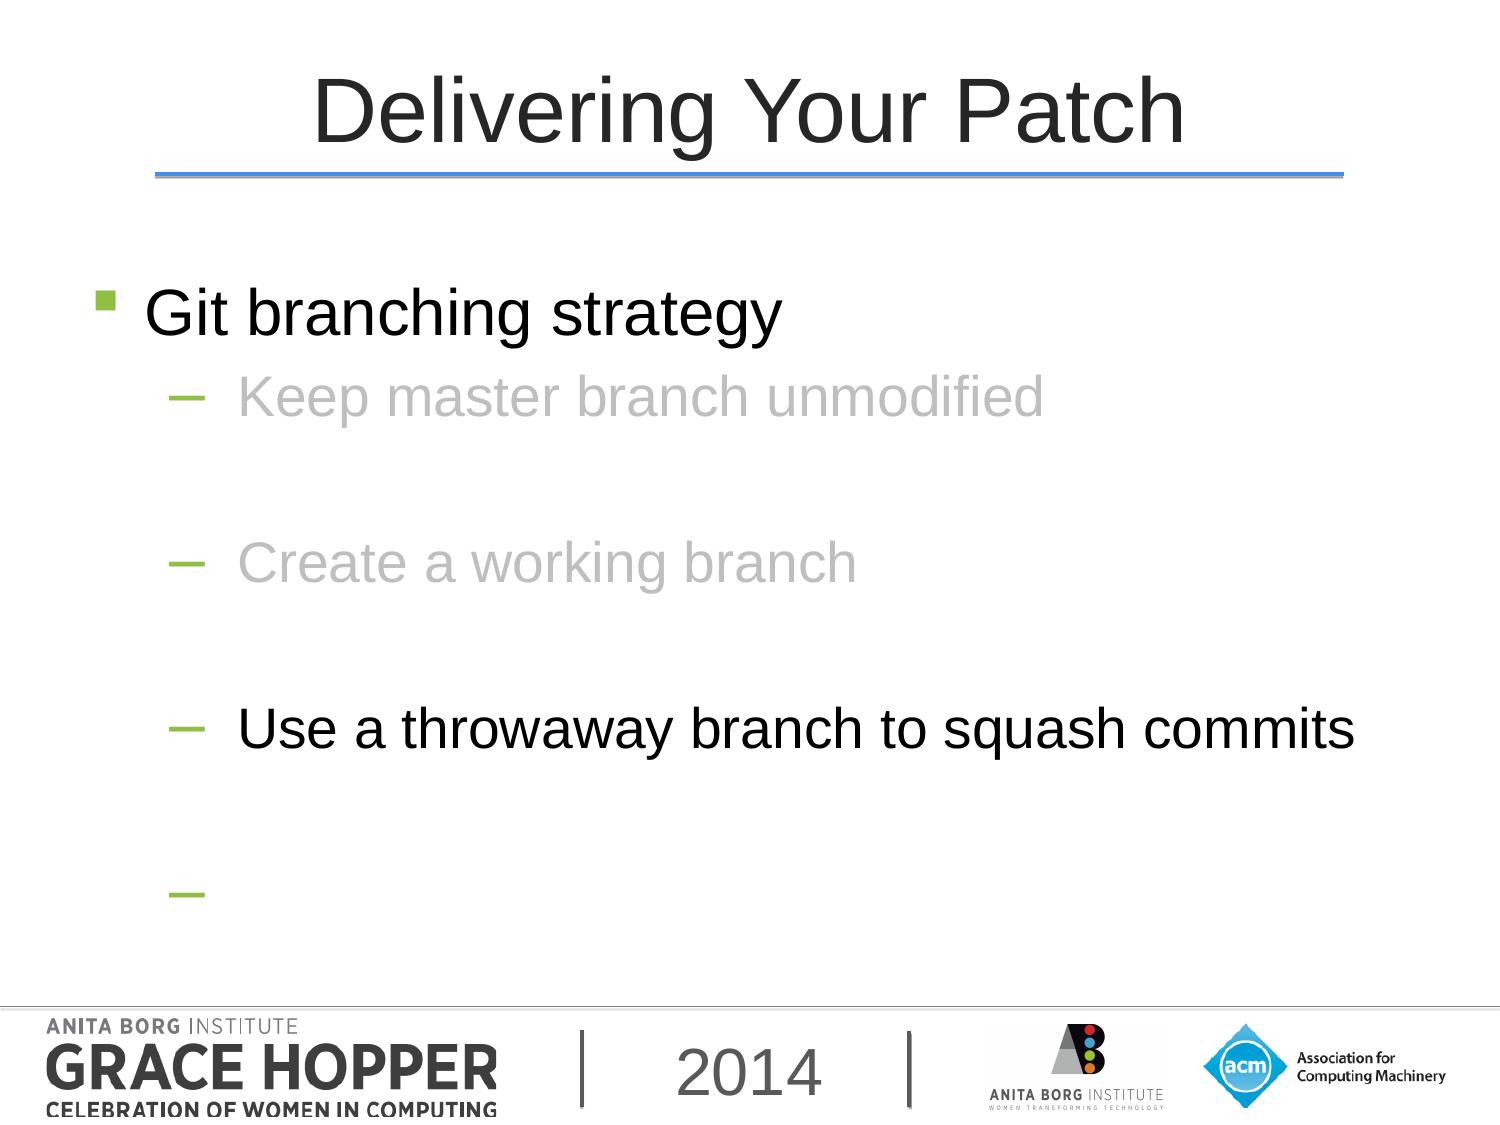

# Delivering Your Patch
Git branching strategy
Keep master branch unmodified
Create a working branch
Use a throwaway branch to squash commits
If this method doesn’t work for you, try another